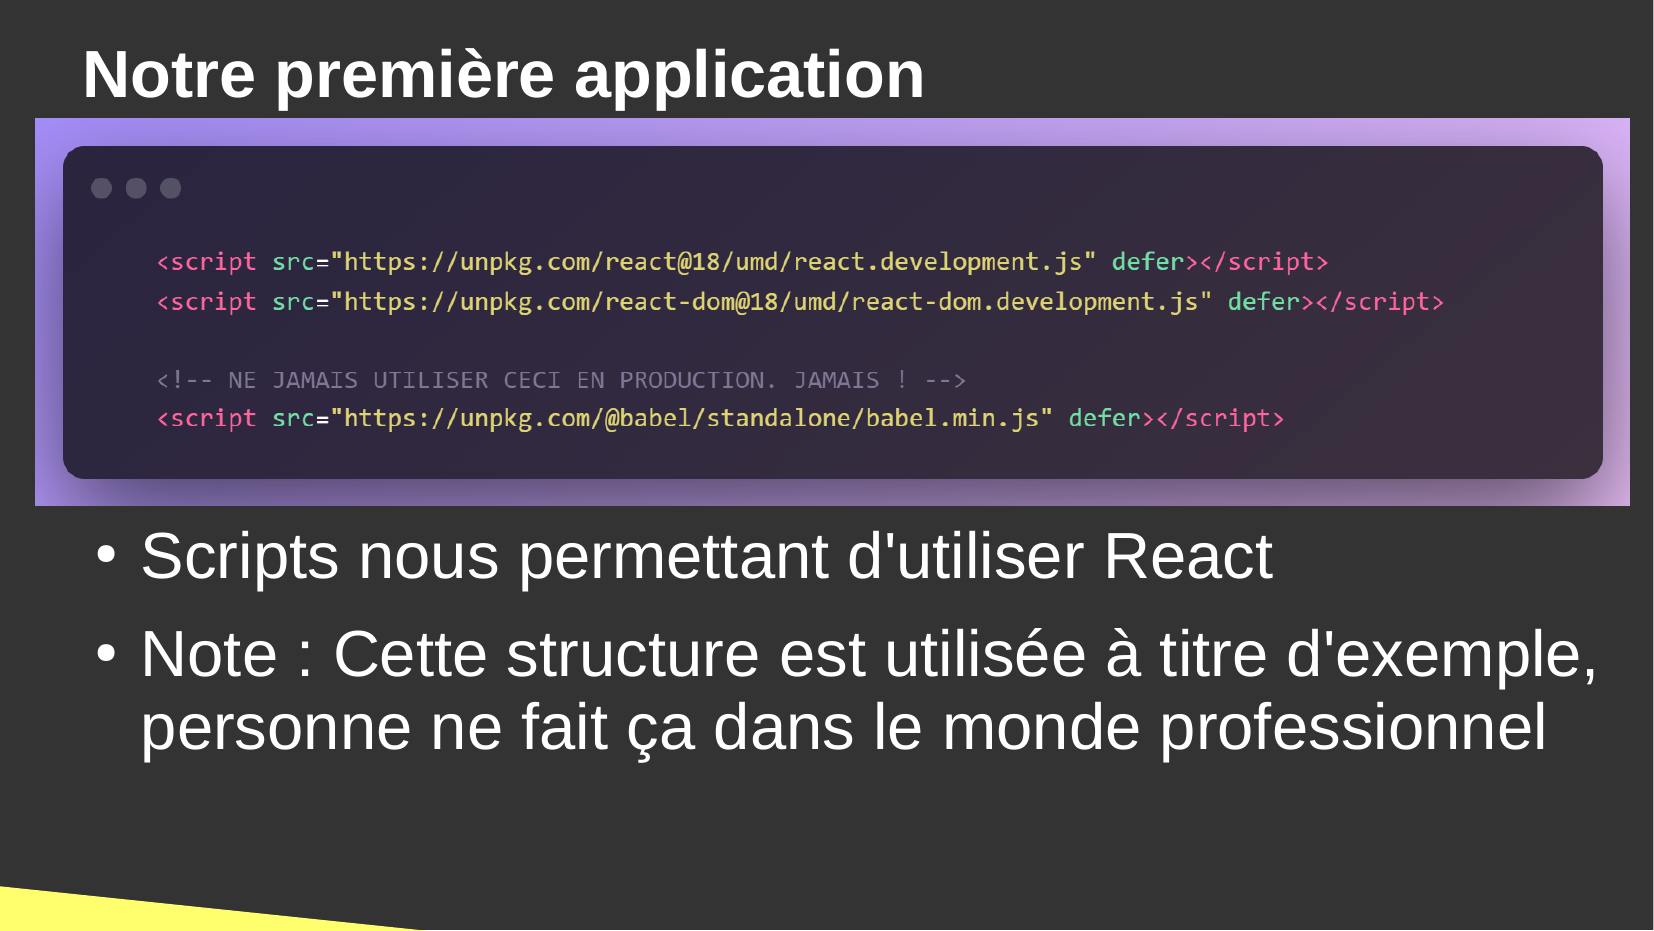

# Notre première application
Scripts nous permettant d'utiliser React
Note : Cette structure est utilisée à titre d'exemple, personne ne fait ça dans le monde professionnel